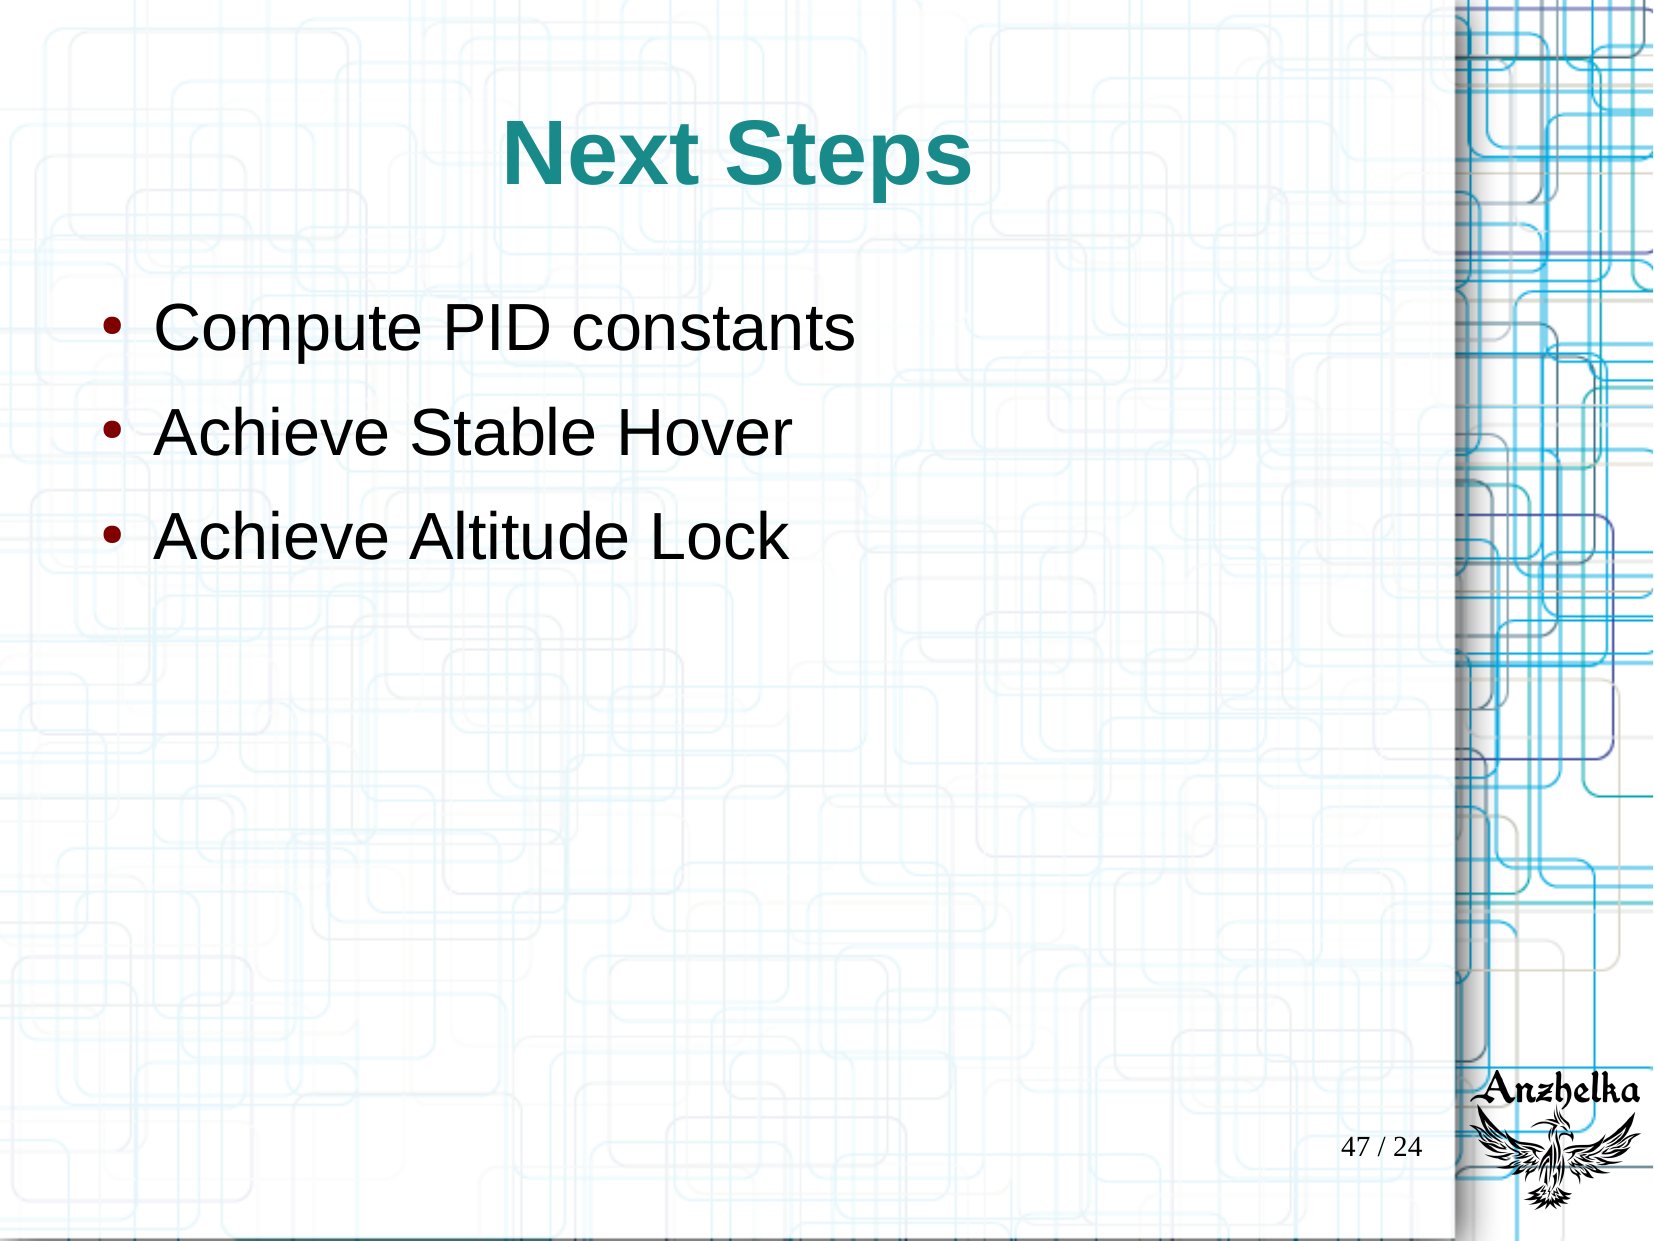

# Next Steps
Compute PID constants
Achieve Stable Hover
Achieve Altitude Lock
47